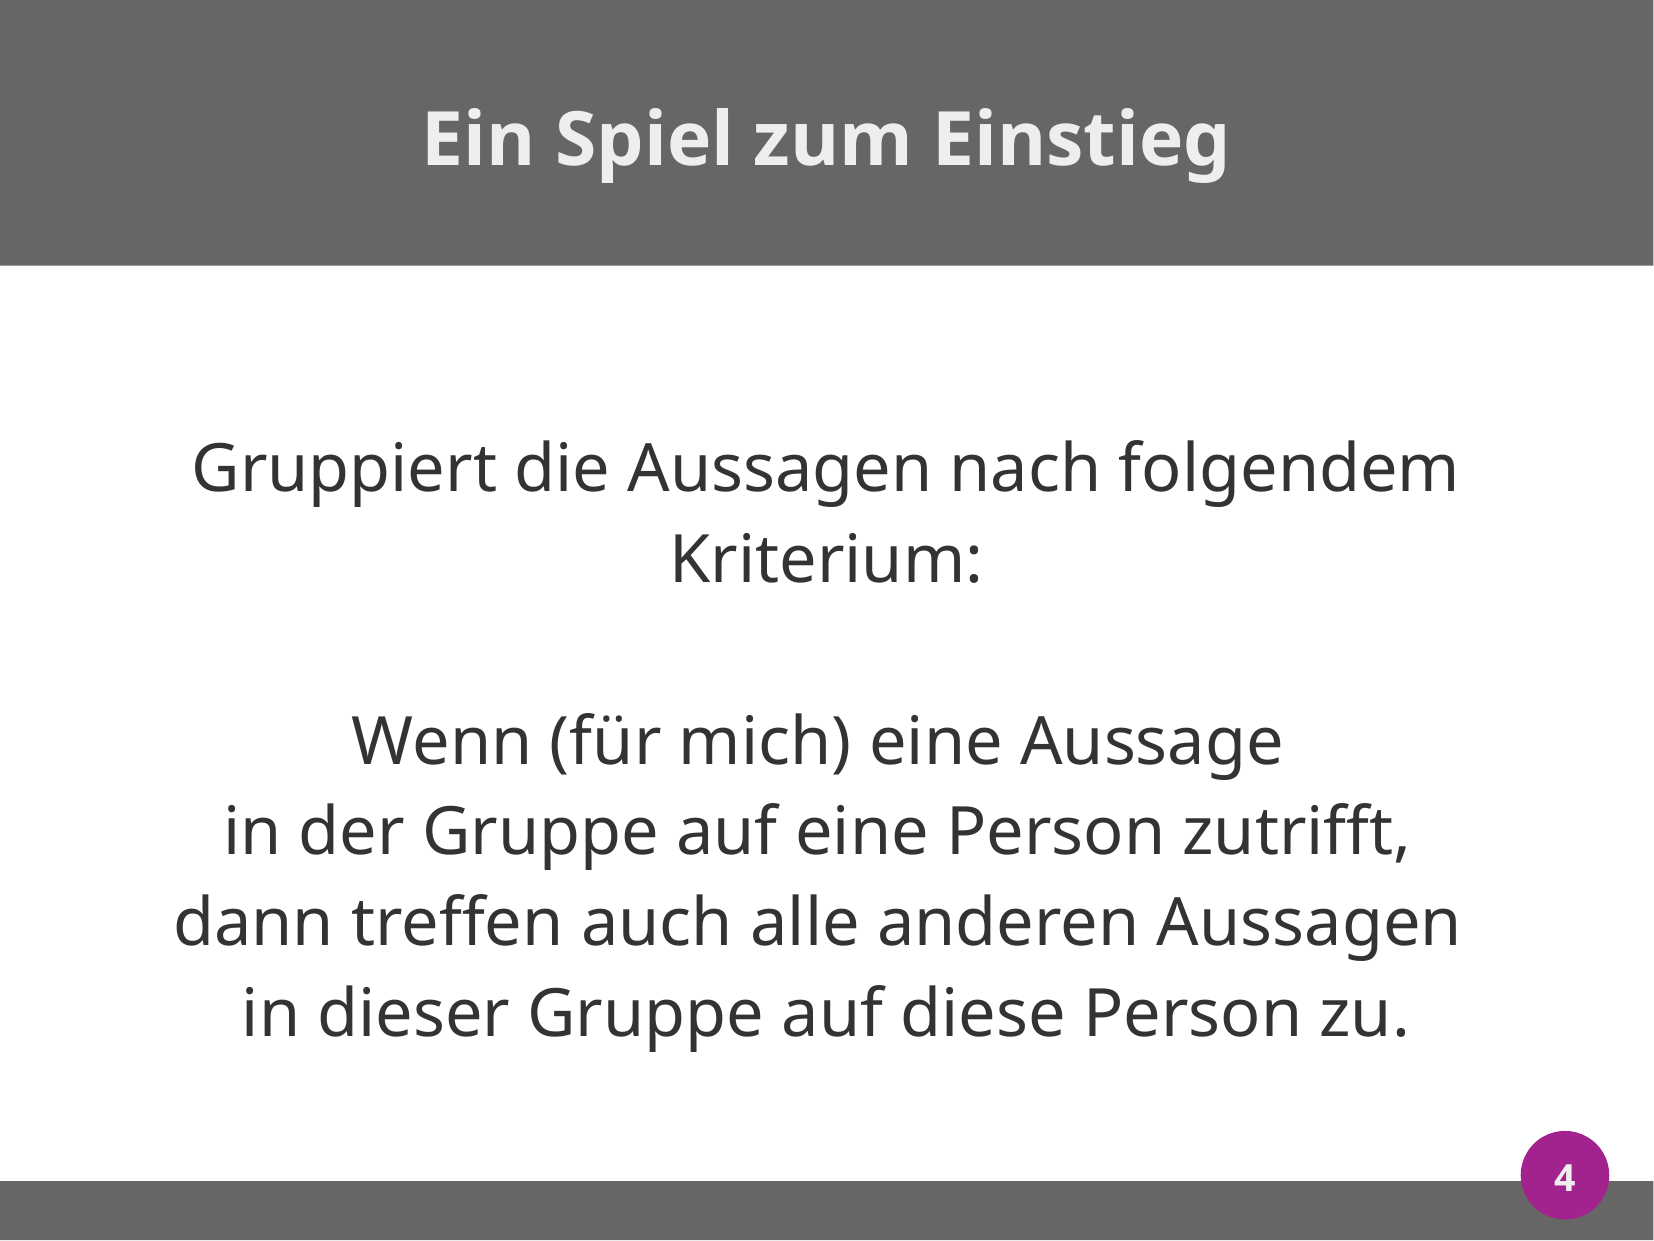

# Ein Spiel zum Einstieg
Gruppiert die Aussagen nach folgendem Kriterium:
Wenn (für mich) eine Aussage
in der Gruppe auf eine Person zutrifft,
dann treffen auch alle anderen Aussagen
in dieser Gruppe auf diese Person zu.
4